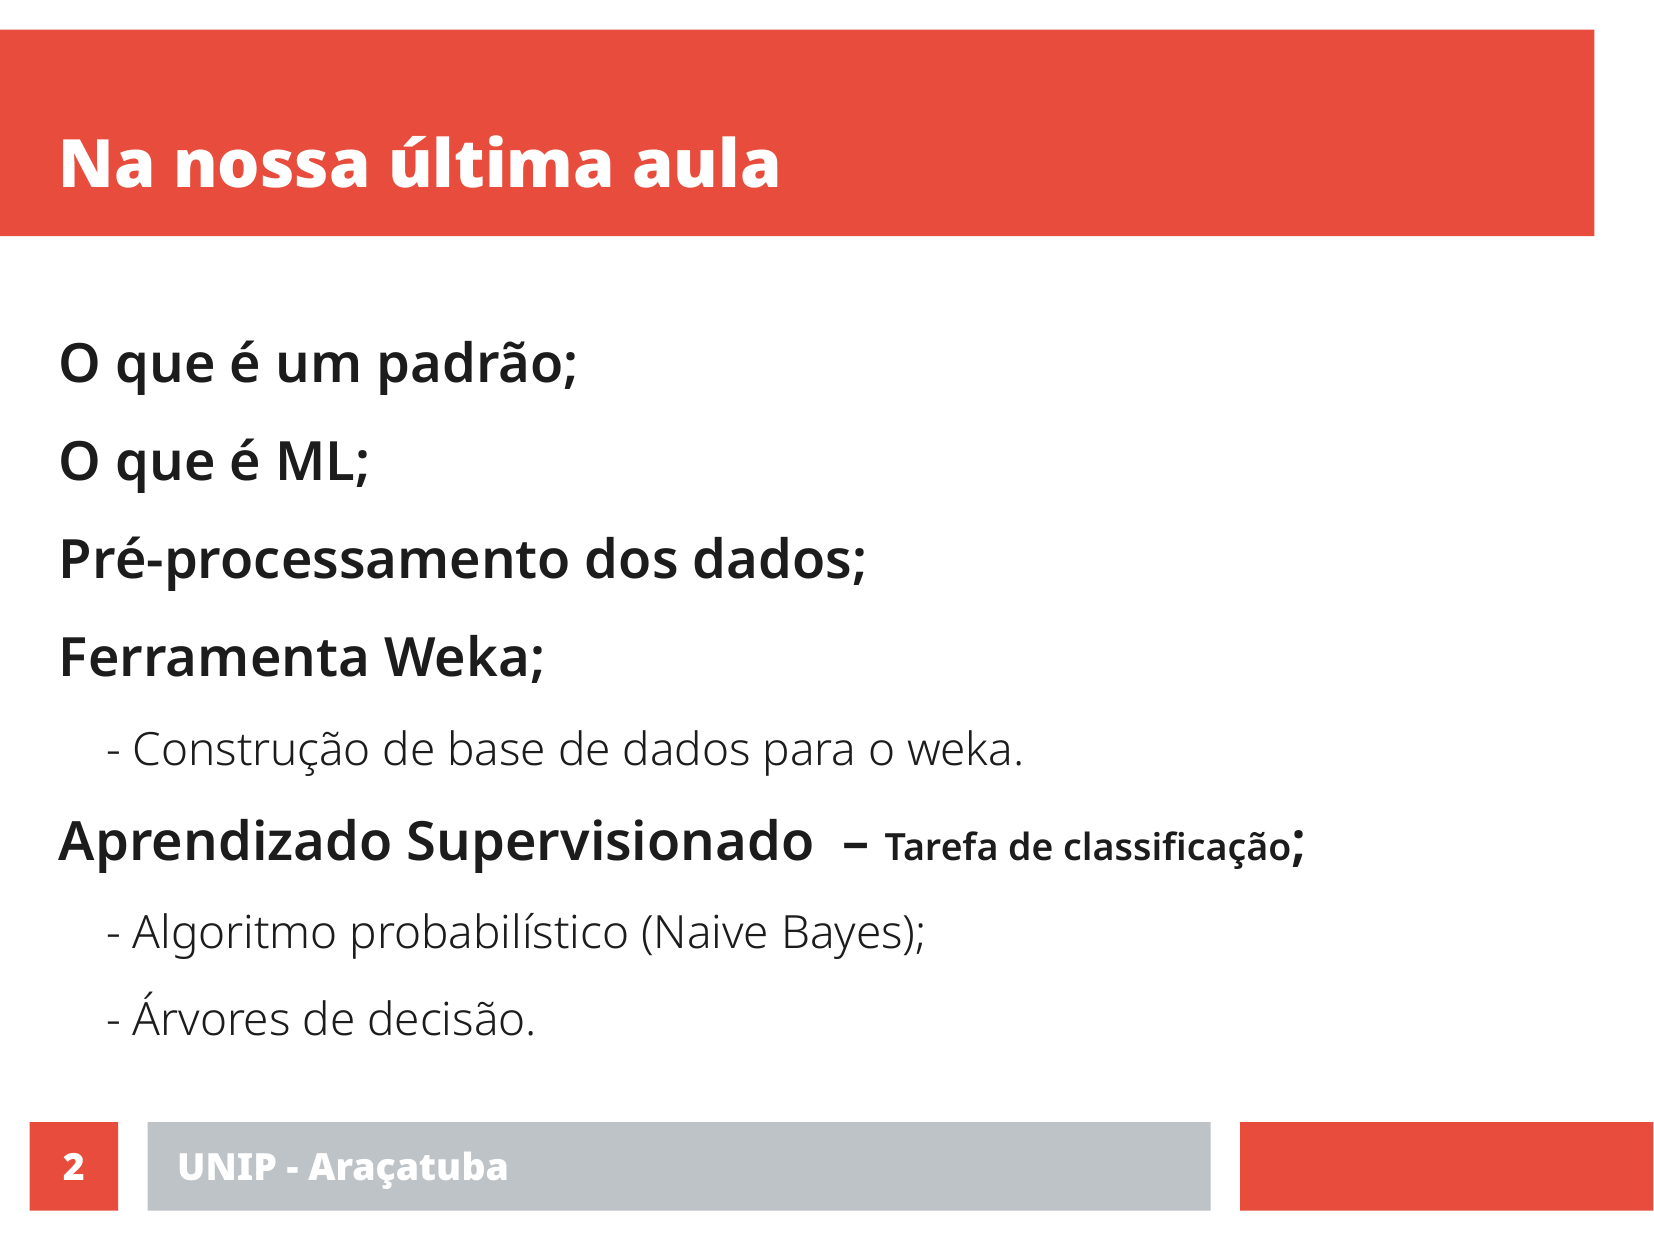

# Na nossa última aula
O que é um padrão;
O que é ML;
Pré-processamento dos dados;
Ferramenta Weka;
- Construção de base de dados para o weka.
Aprendizado Supervisionado – Tarefa de classificação;
- Algoritmo probabilístico (Naive Bayes);
- Árvores de decisão.
2
UNIP - Araçatuba